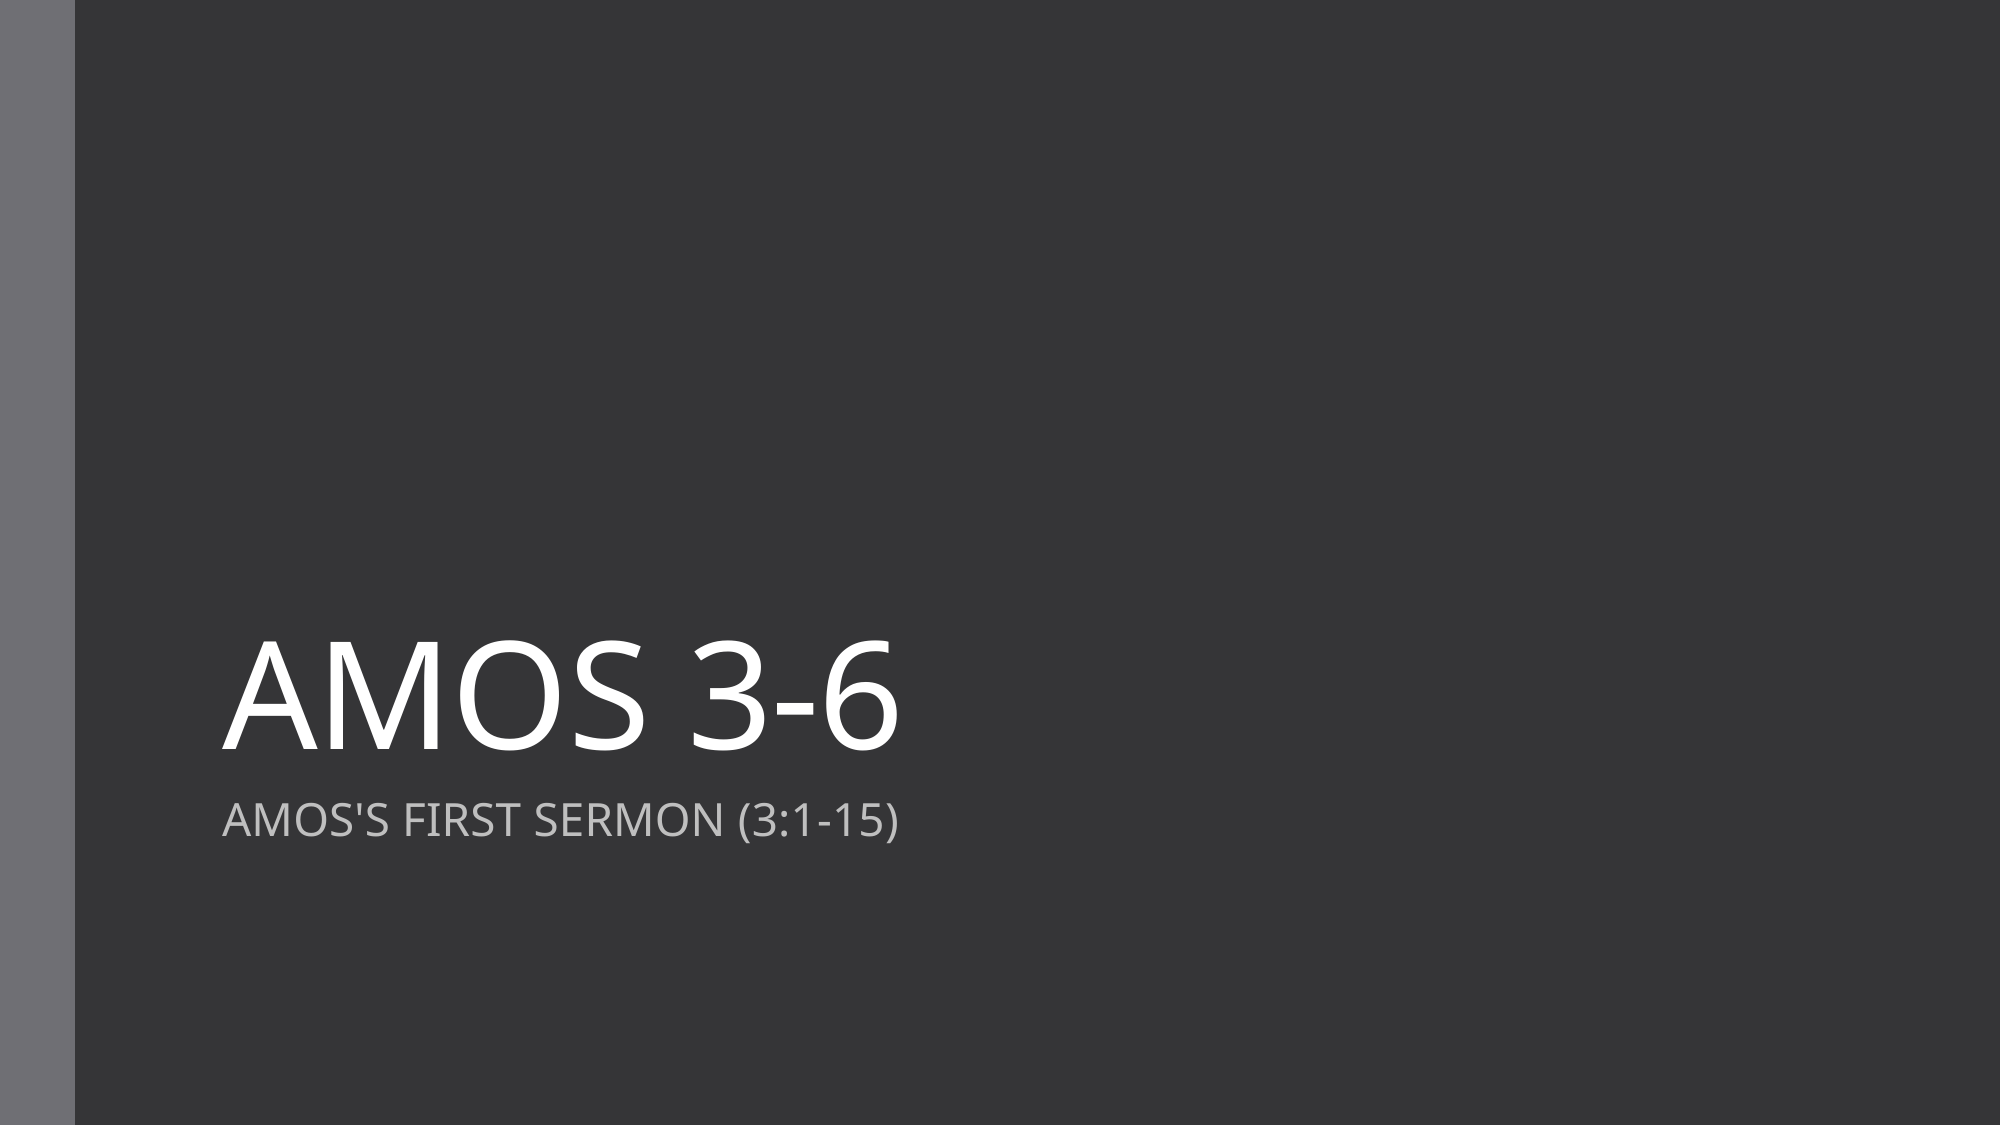

# AMOS 3-6
AMOS'S FIRST SERMON (3:1-15)